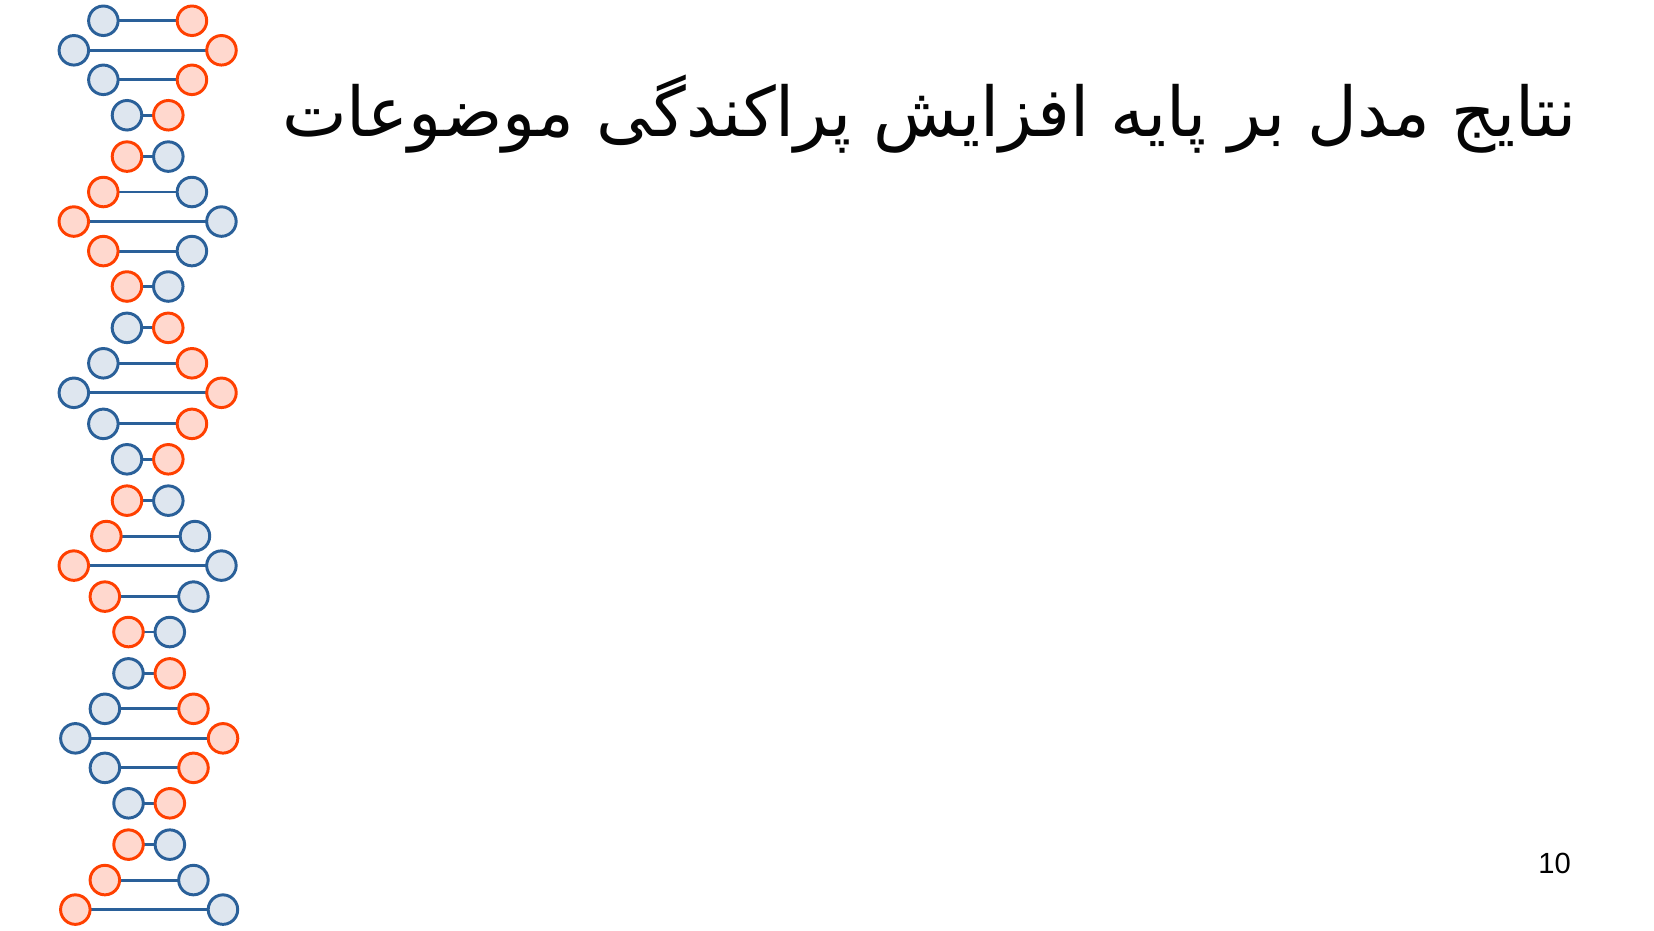

# نتایج مدل بر پایه افزایش پراکندگی موضوعات
10